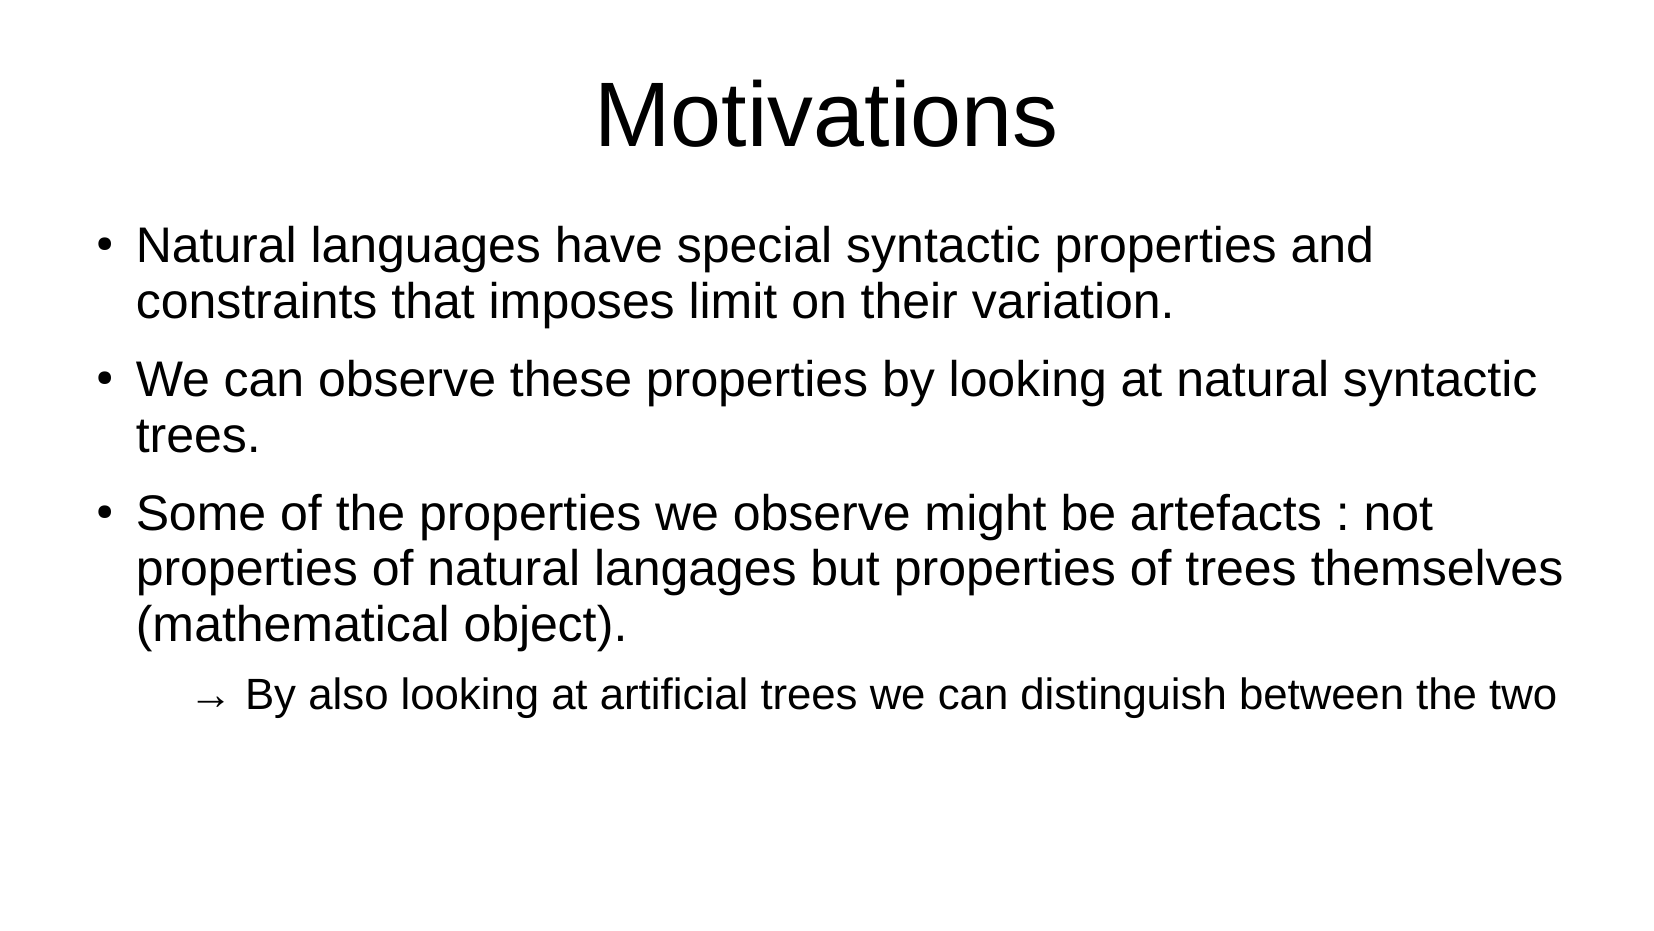

# Motivations
Natural languages have special syntactic properties and constraints that imposes limit on their variation.
We can observe these properties by looking at natural syntactic trees.
Some of the properties we observe might be artefacts : not properties of natural langages but properties of trees themselves (mathematical object).
→ By also looking at artificial trees we can distinguish between the two